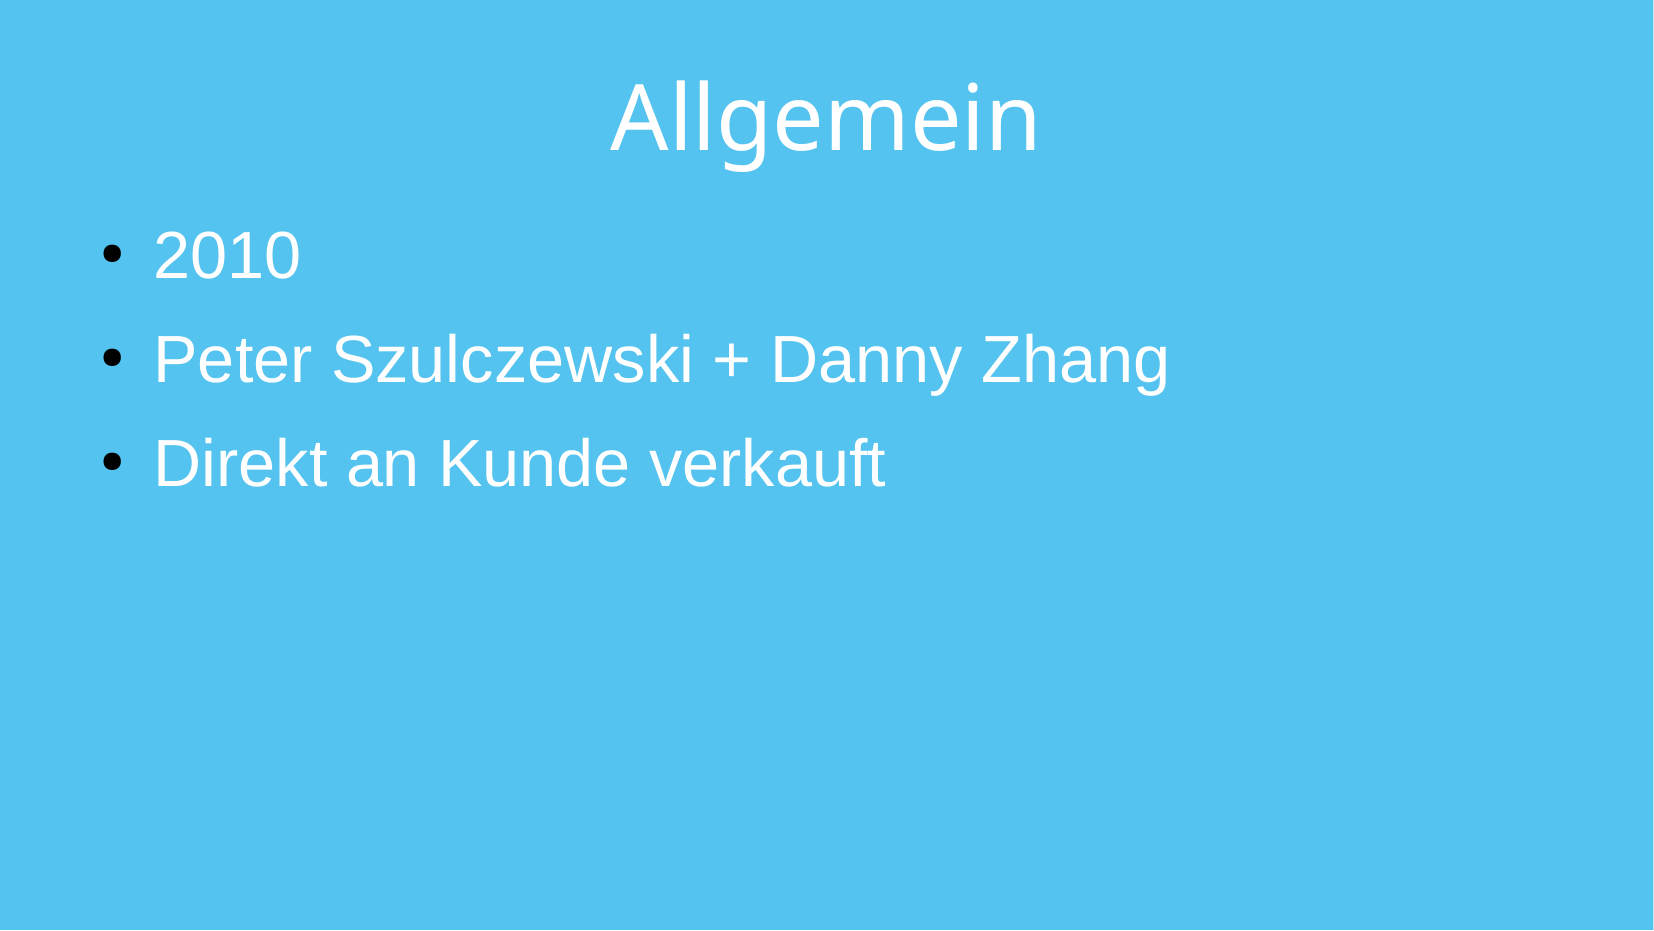

# Allgemein
2010
Peter Szulczewski + Danny Zhang
Direkt an Kunde verkauft